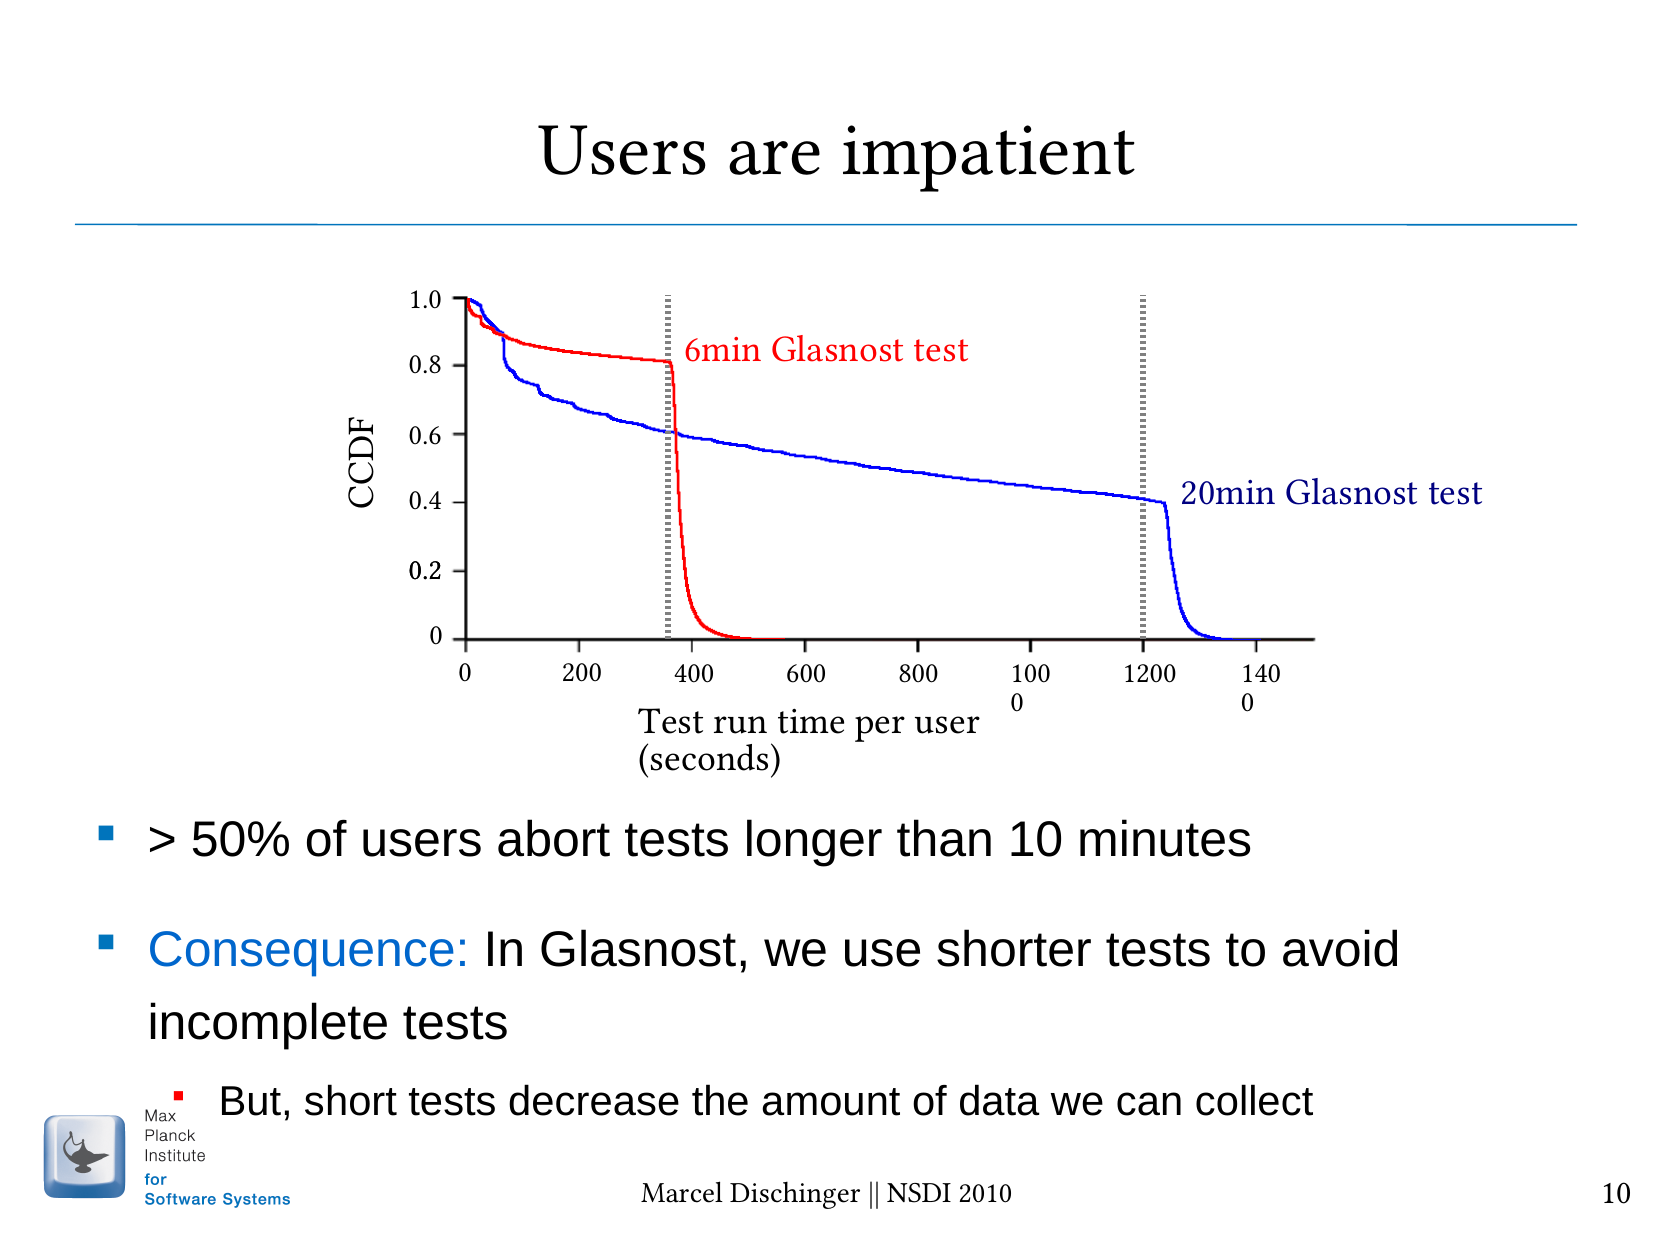

# Users are impatient
1.0
0.8
0.6
0.4
0.2
0.2
0
CCDF
0
200
400
600
800
1000
1200
1400
Test run time per user (seconds)
20min Glasnost test
6min Glasnost test
> 50% of users abort tests longer than 10 minutes
Consequence: In Glasnost, we use shorter tests to avoid incomplete tests
But, short tests decrease the amount of data we can collect